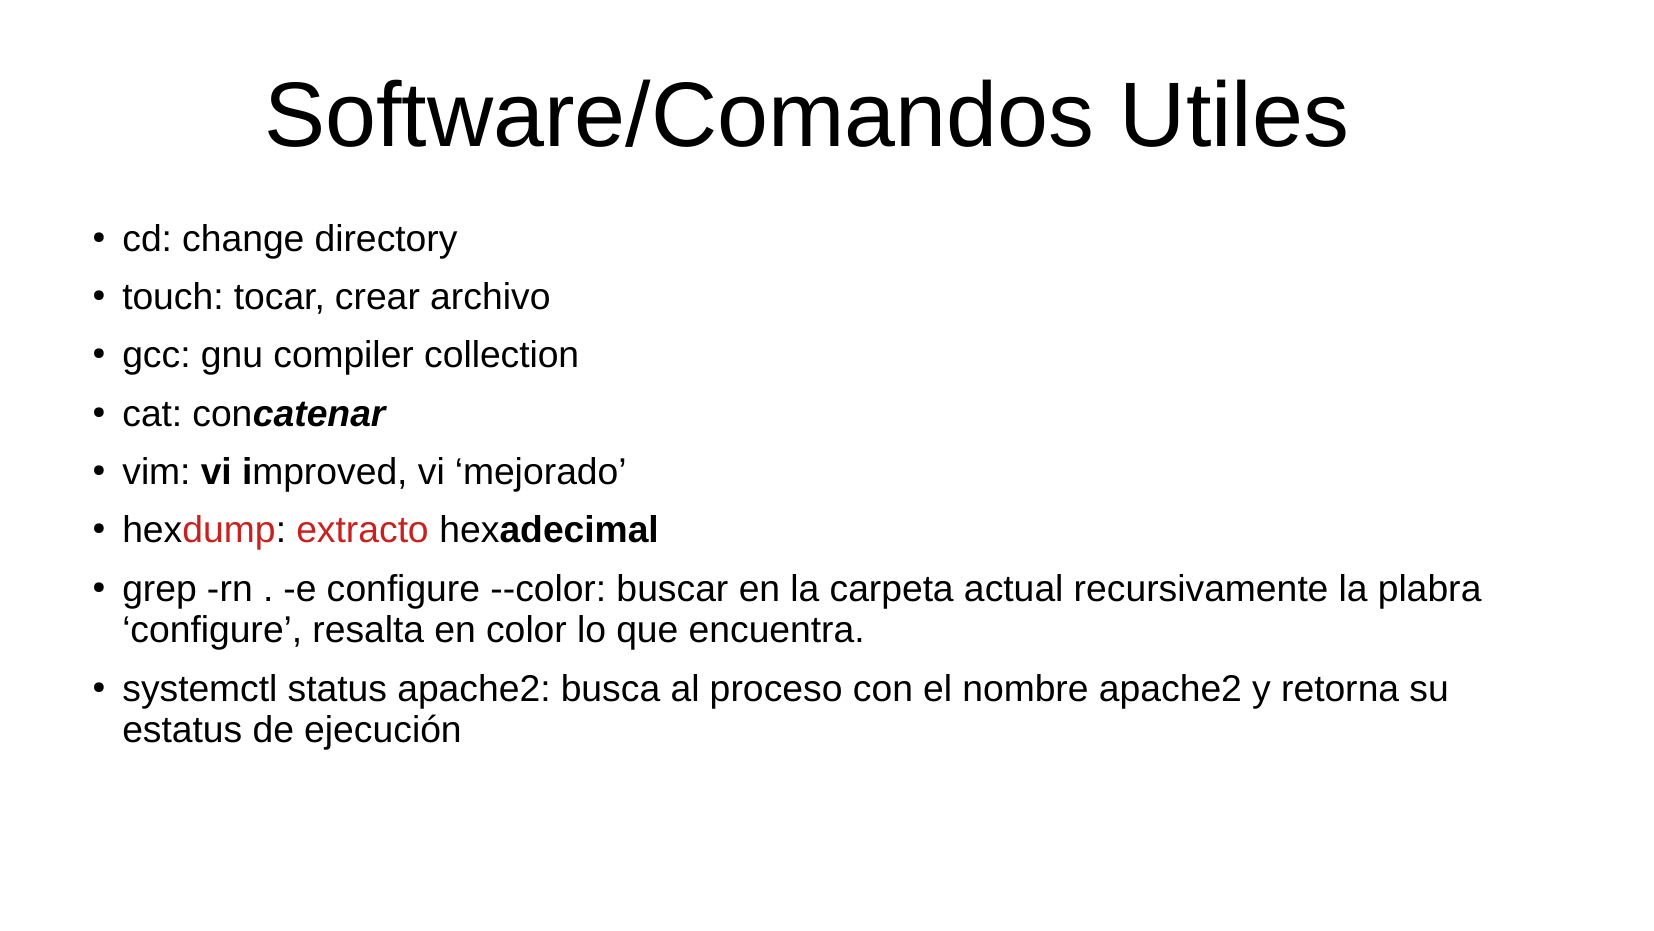

# Software/Comandos Utiles
cd: change directory
touch: tocar, crear archivo
gcc: gnu compiler collection
cat: concatenar
vim: vi improved, vi ‘mejorado’
hexdump: extracto hexadecimal
grep -rn . -e configure --color: buscar en la carpeta actual recursivamente la plabra ‘configure’, resalta en color lo que encuentra.
systemctl status apache2: busca al proceso con el nombre apache2 y retorna su estatus de ejecución